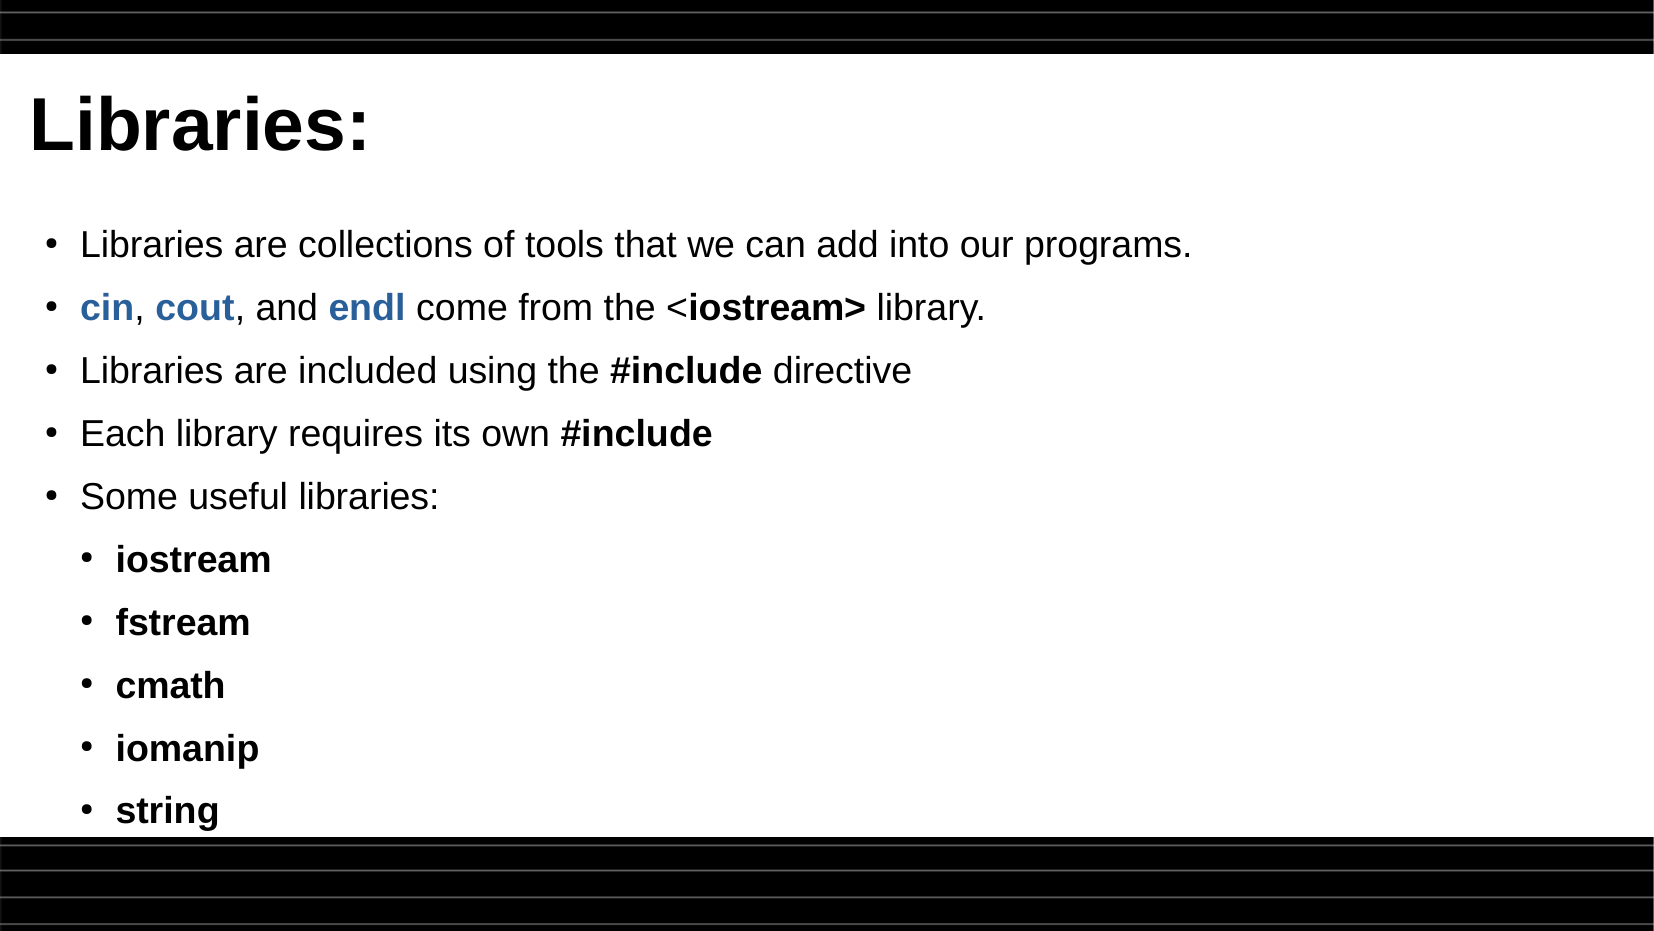

Libraries:
Libraries are collections of tools that we can add into our programs.
cin, cout, and endl come from the <iostream> library.
Libraries are included using the #include directive
Each library requires its own #include
Some useful libraries:
iostream
fstream
cmath
iomanip
string